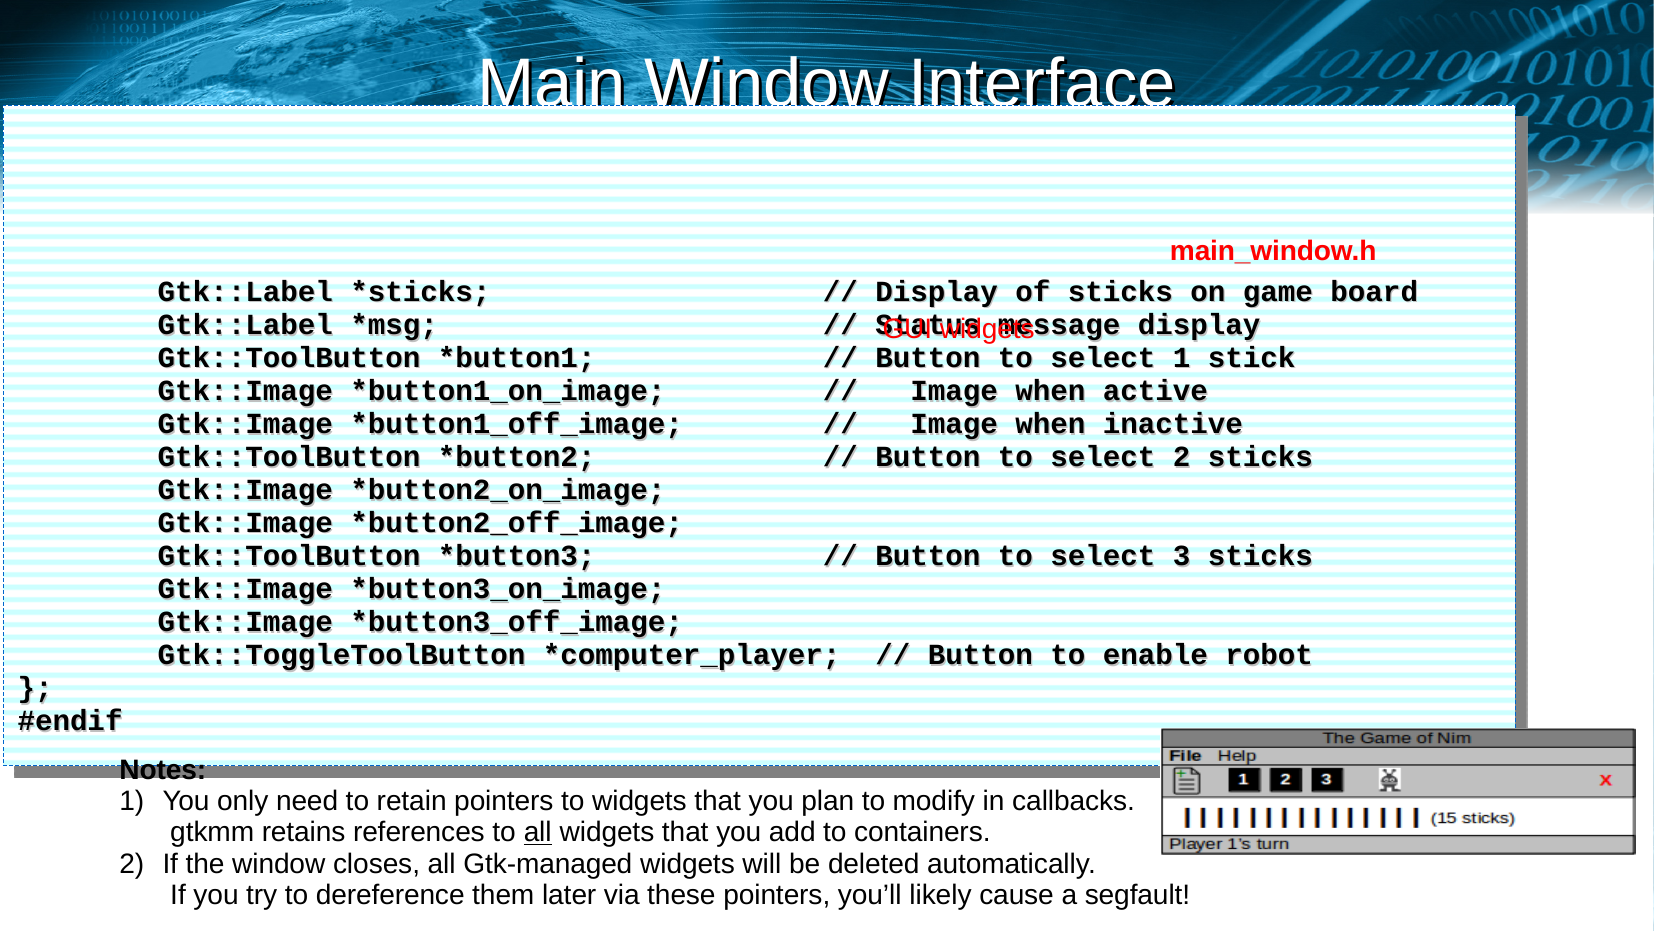

# Main Window Interface (Page 2 of 2)
 Gtk::Label *sticks; // Display of sticks on game board
 Gtk::Label *msg; // Status message display
 Gtk::ToolButton *button1; // Button to select 1 stick
 Gtk::Image *button1_on_image; // Image when active
 Gtk::Image *button1_off_image; // Image when inactive
 Gtk::ToolButton *button2; // Button to select 2 sticks
 Gtk::Image *button2_on_image;
 Gtk::Image *button2_off_image;
 Gtk::ToolButton *button3; // Button to select 3 sticks
 Gtk::Image *button3_on_image;
 Gtk::Image *button3_off_image;
 Gtk::ToggleToolButton *computer_player; // Button to enable robot
};
#endif
main_window.h
GUI widgets
Notes:
 You only need to retain pointers to widgets that you plan to modify in callbacks.
 gtkmm retains references to all widgets that you add to containers.
 If the window closes, all Gtk-managed widgets will be deleted automatically.
 If you try to dereference them later via these pointers, you’ll likely cause a segfault!